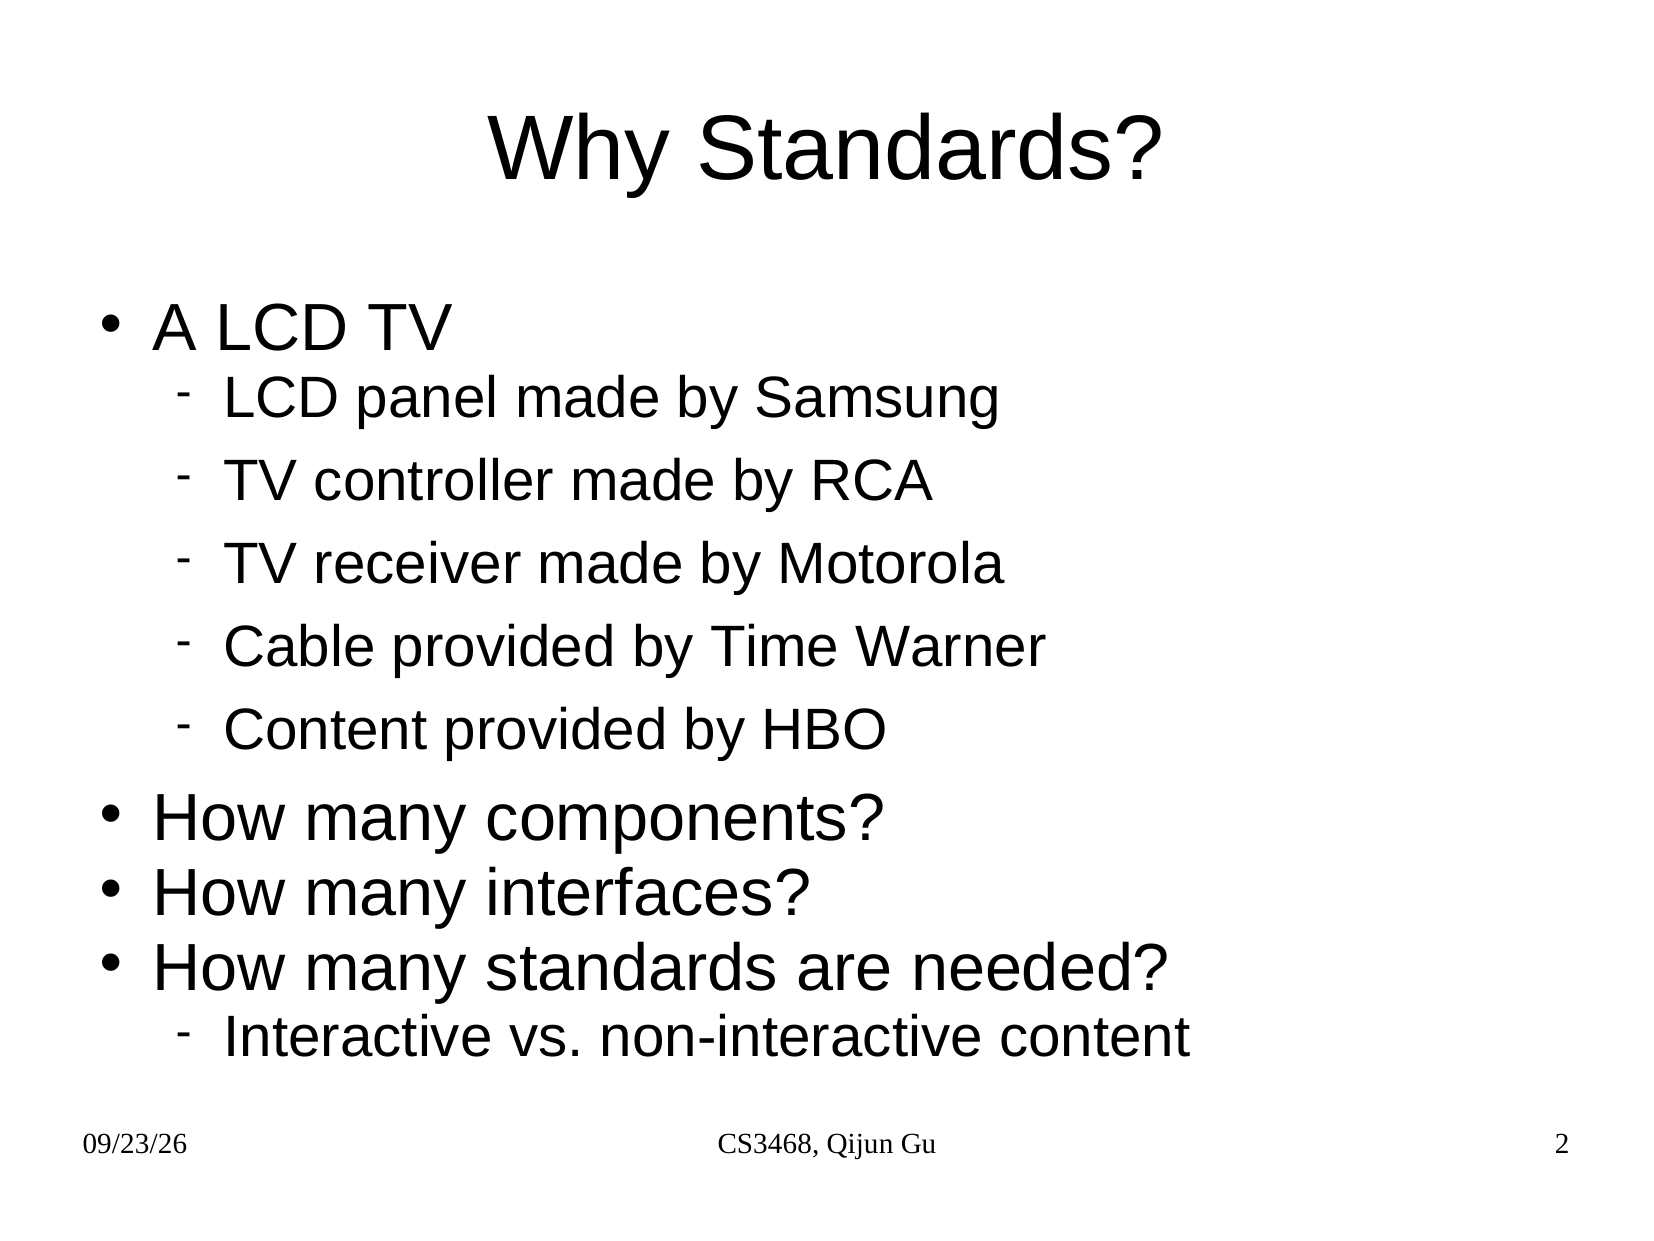

# Why Standards?
A LCD TV
LCD panel made by Samsung
TV controller made by RCA
TV receiver made by Motorola
Cable provided by Time Warner
Content provided by HBO
How many components?
How many interfaces?
How many standards are needed?
Interactive vs. non-interactive content
CS3468, Qijun Gu
2